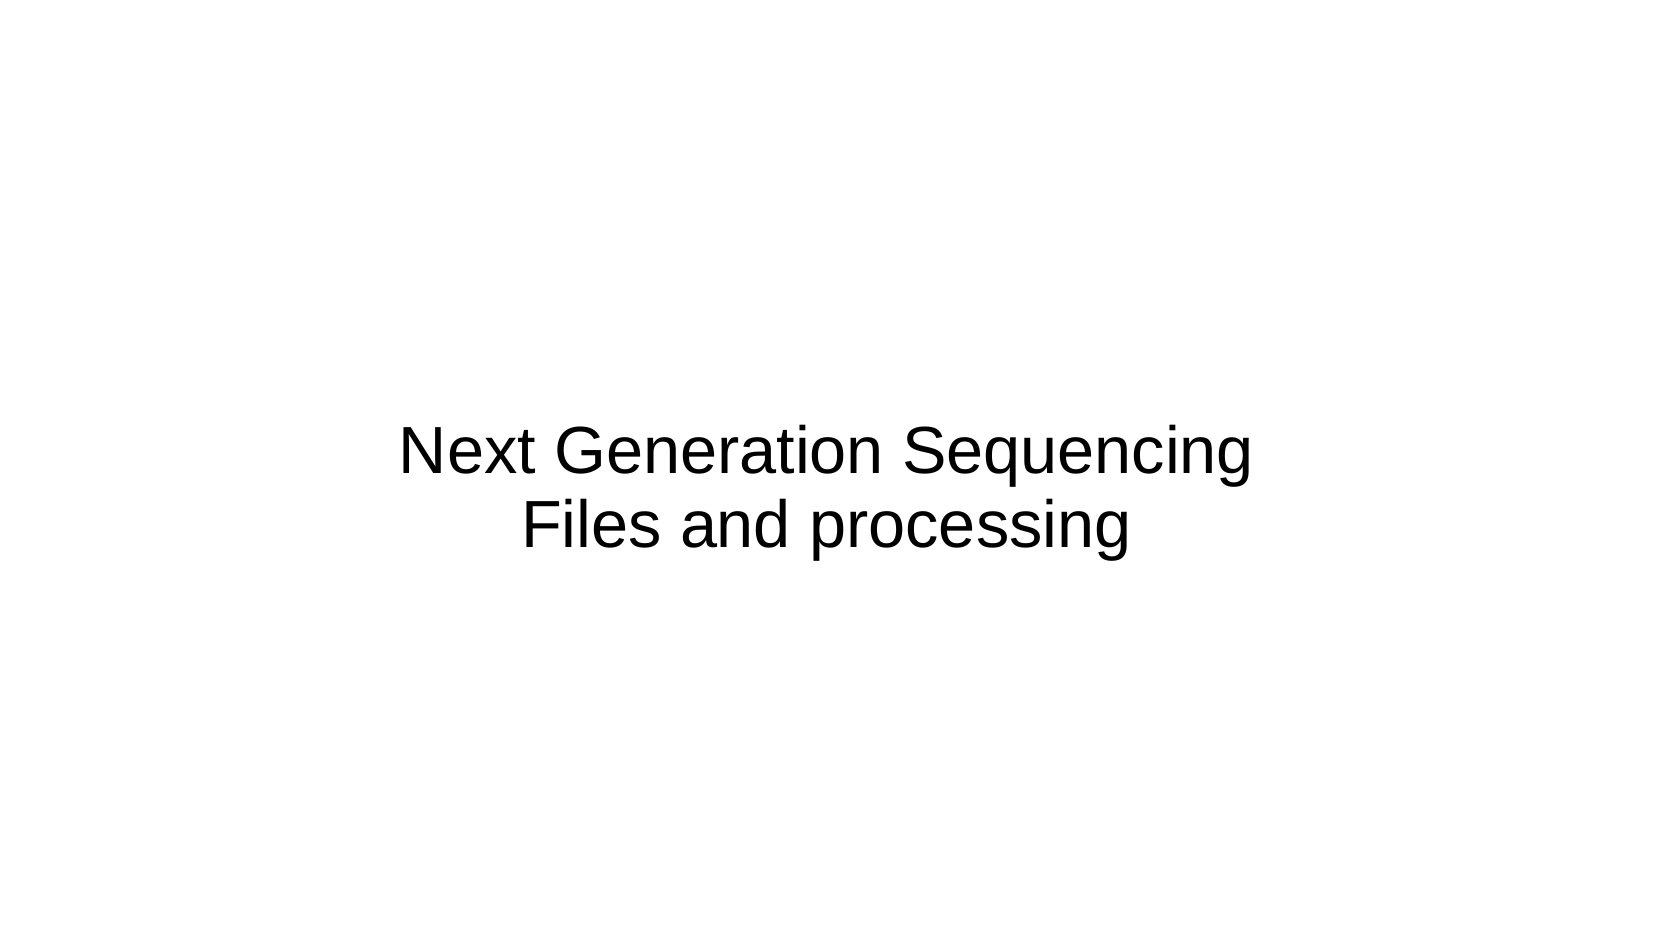

#
Next Generation Sequencing
Files and processing